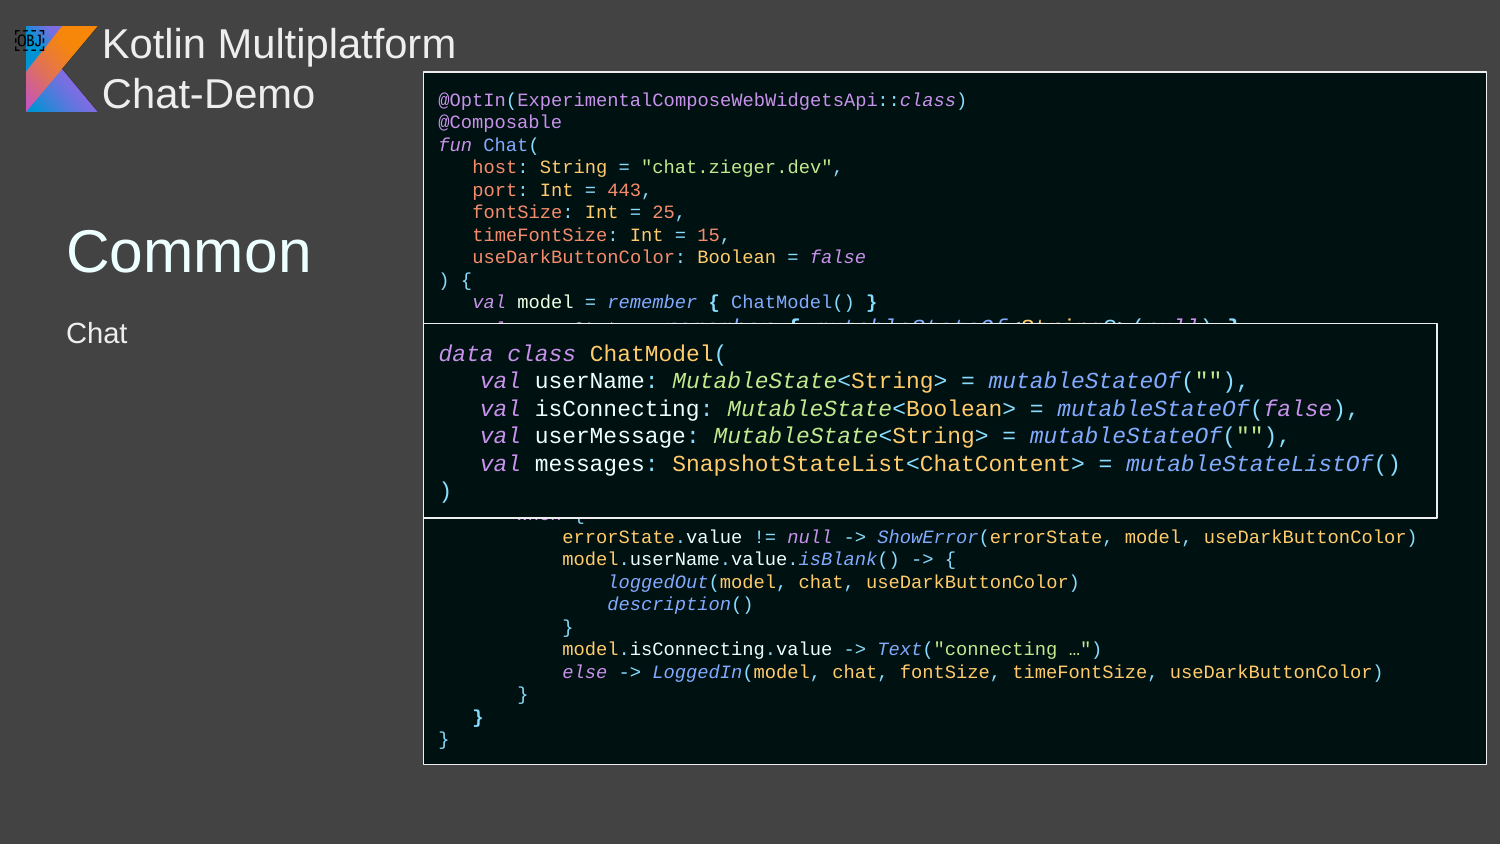

@OptIn(ExperimentalComposeWebWidgetsApi::class)
@Composable
fun Chat(
 host: String = "chat.zieger.dev",
 port: Int = 443,
 fontSize: Int = 25,
 timeFontSize: Int = 15,
 useDarkButtonColor: Boolean = false
) {
 val model = remember { ChatModel() }
 val errorState = remember { mutableStateOf<String?>(null) }
 val chat = remember {
 ChatClient(host, port, model.error, model.messages)
 }
 Column(modifier = Modifier.fillMaxWidth().fillMaxHeight(1f)
.background(Color.LightGray)) {
 when {
 errorState.value != null -> ShowError(errorState, model, useDarkButtonColor)
 model.userName.value.isBlank() -> {
 loggedOut(model, chat, useDarkButtonColor)
 description()
 }
 model.isConnecting.value -> Text("connecting …")
 else -> LoggedIn(model, chat, fontSize, timeFontSize, useDarkButtonColor)
 }
 }
}
# Common
Chat
data class ChatModel(
 val userName: MutableState<String> = mutableStateOf(""),
 val isConnecting: MutableState<Boolean> = mutableStateOf(false),
 val userMessage: MutableState<String> = mutableStateOf(""),
 val messages: SnapshotStateList<ChatContent> = mutableStateListOf()
)